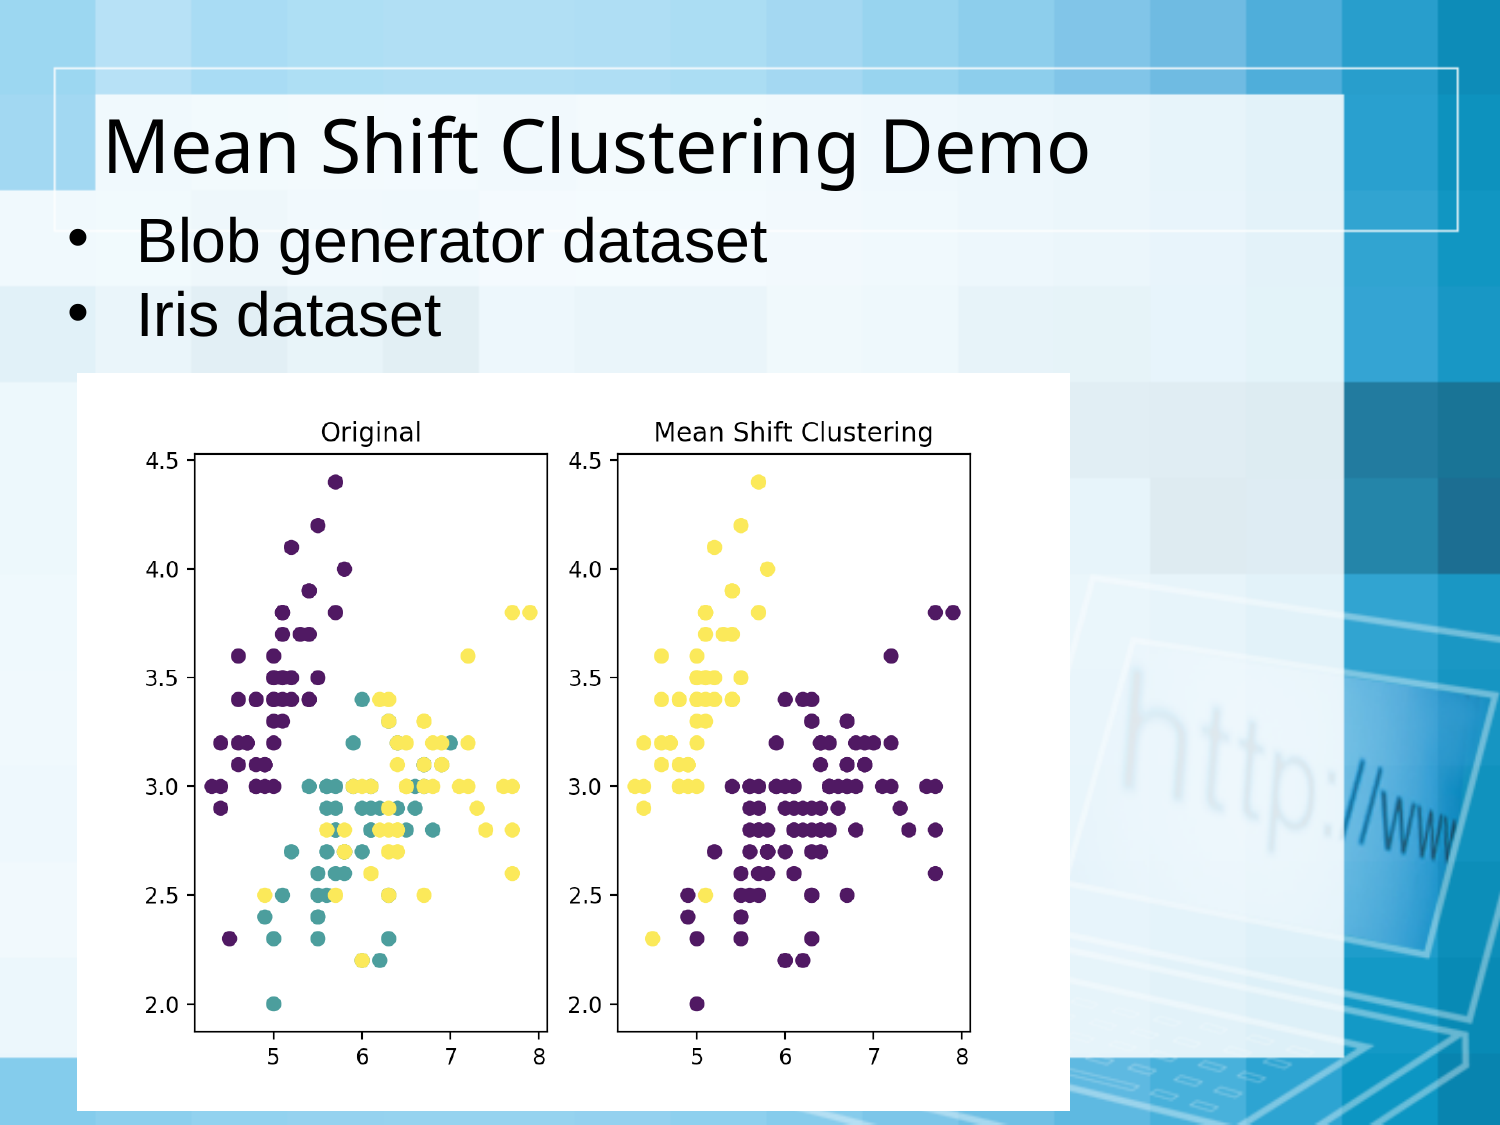

# Mean Shift Clustering Demo
Blob generator dataset
Iris dataset